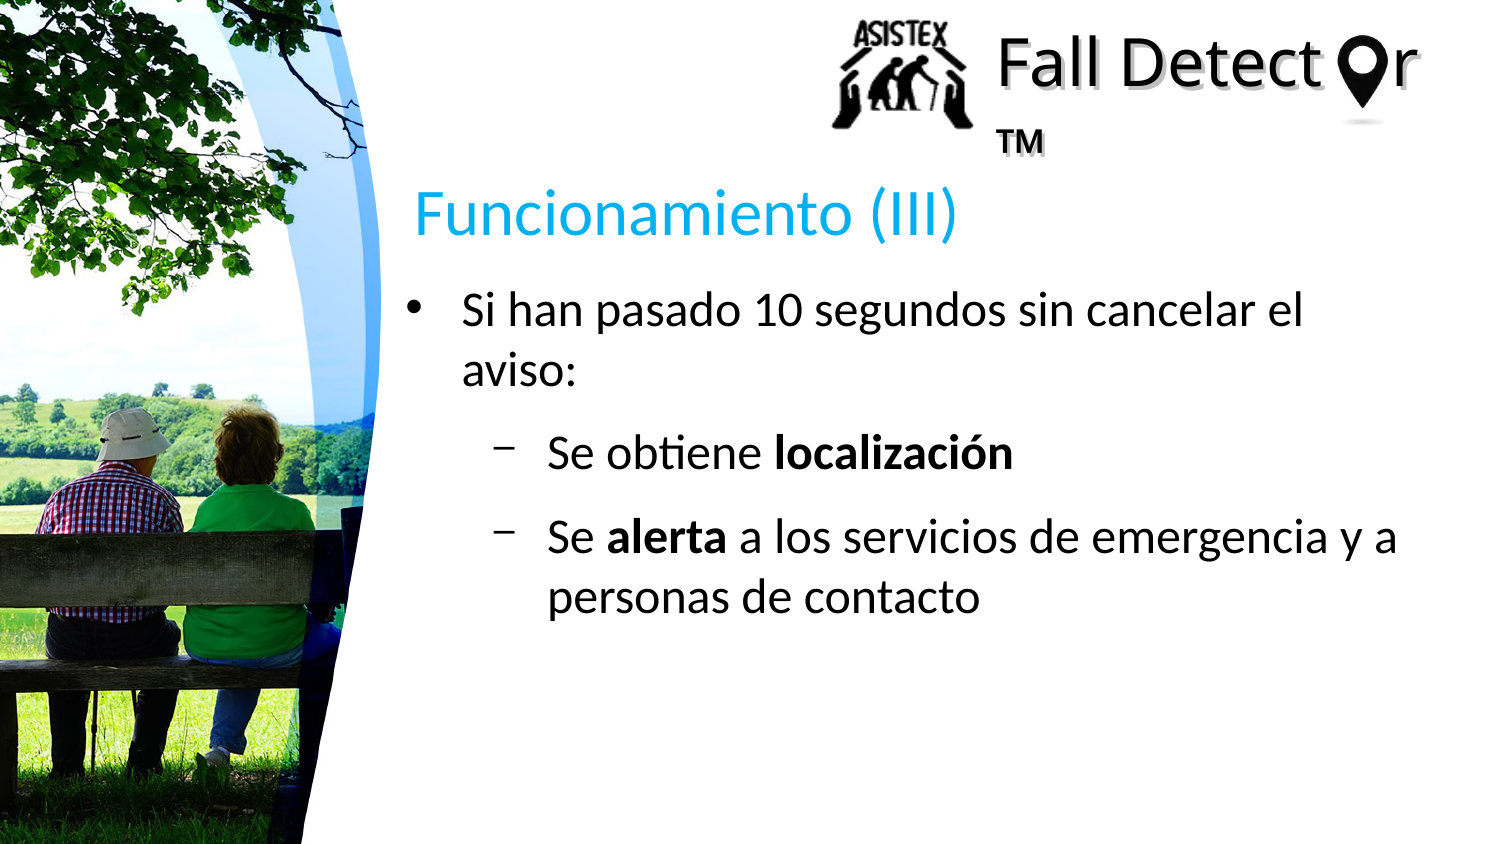

Fall Detect r ™
# Funcionamiento (III)
Si han pasado 10 segundos sin cancelar el aviso:
Se obtiene localización
Se alerta a los servicios de emergencia y a personas de contacto